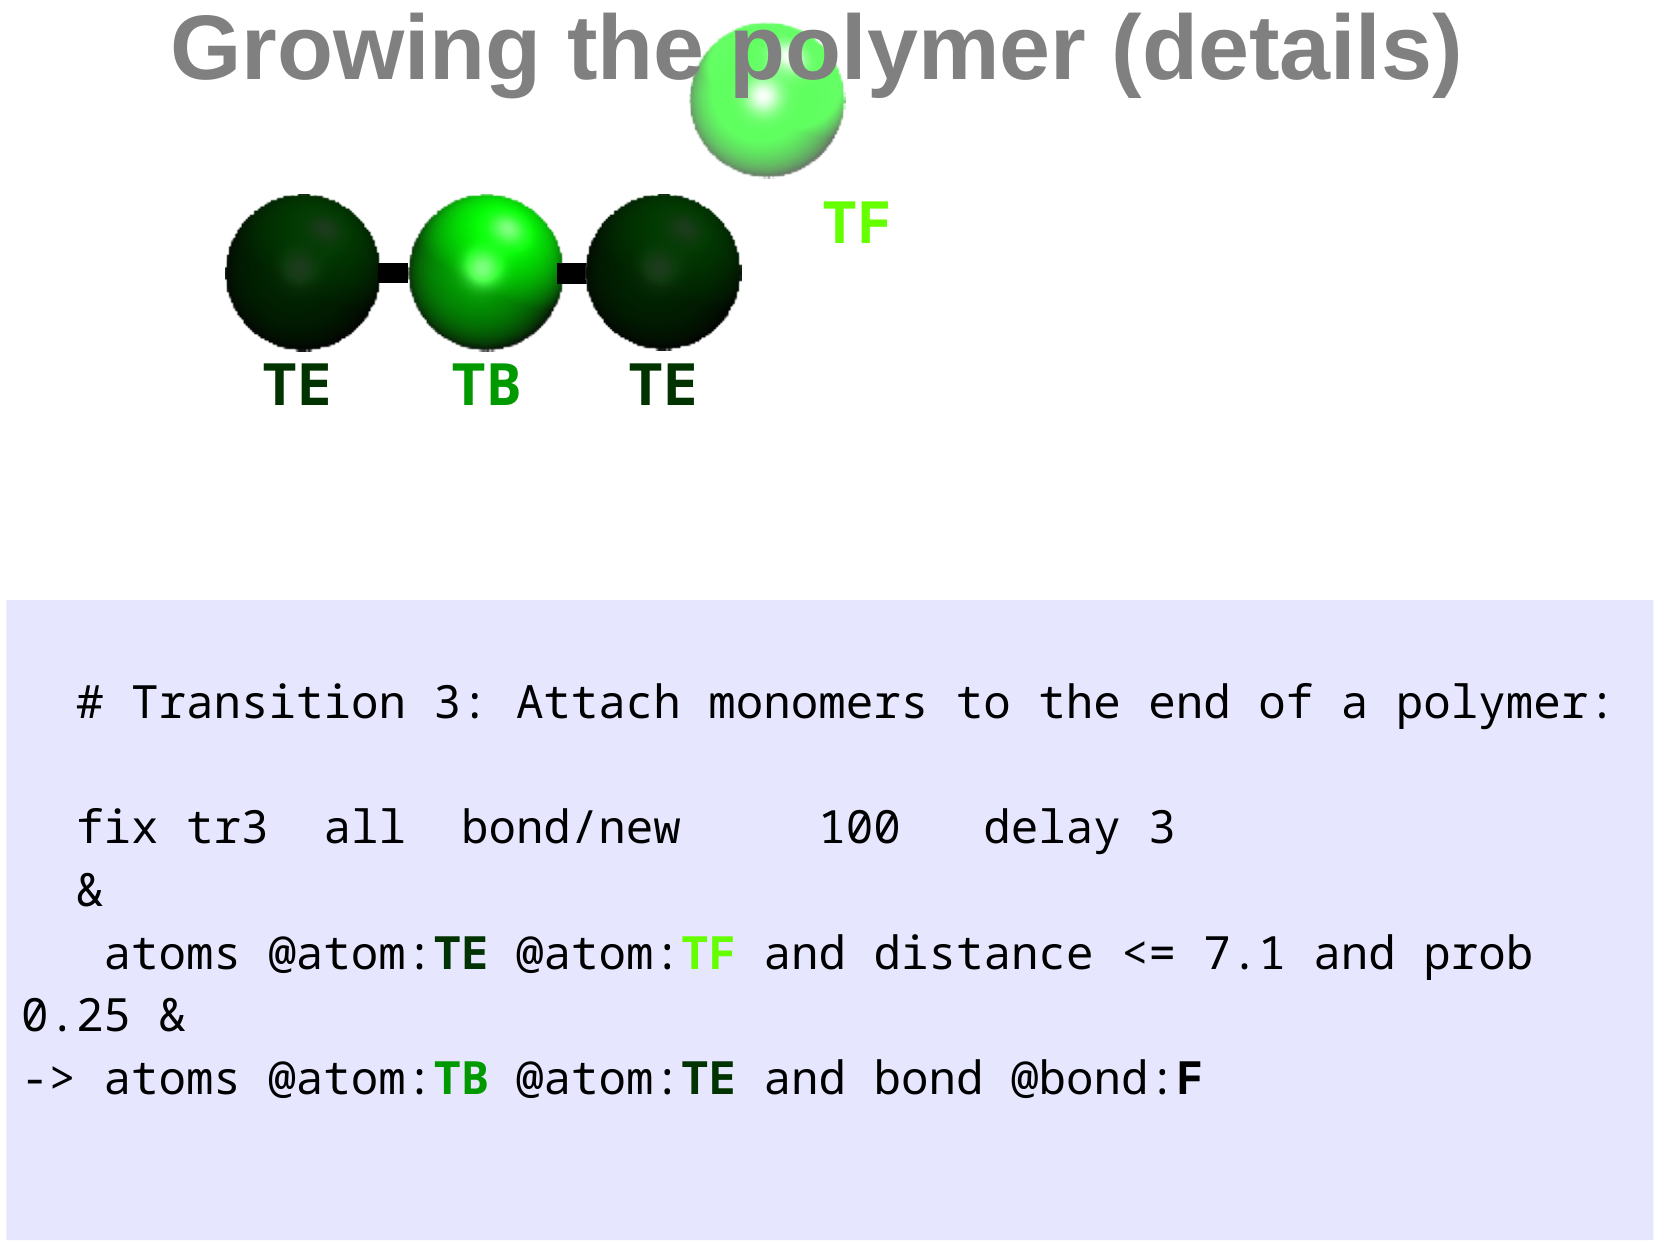

Growing the polymer (details)
TF
TE
TB
TE
 # Transition 3: Attach monomers to the end of a polymer:
 fix tr3 all bond/new 100 delay 3 &
 atoms @atom:TE @atom:TF and distance <= 7.1 and prob 0.25 &
-> atoms @atom:TB @atom:TE and bond @bond:F